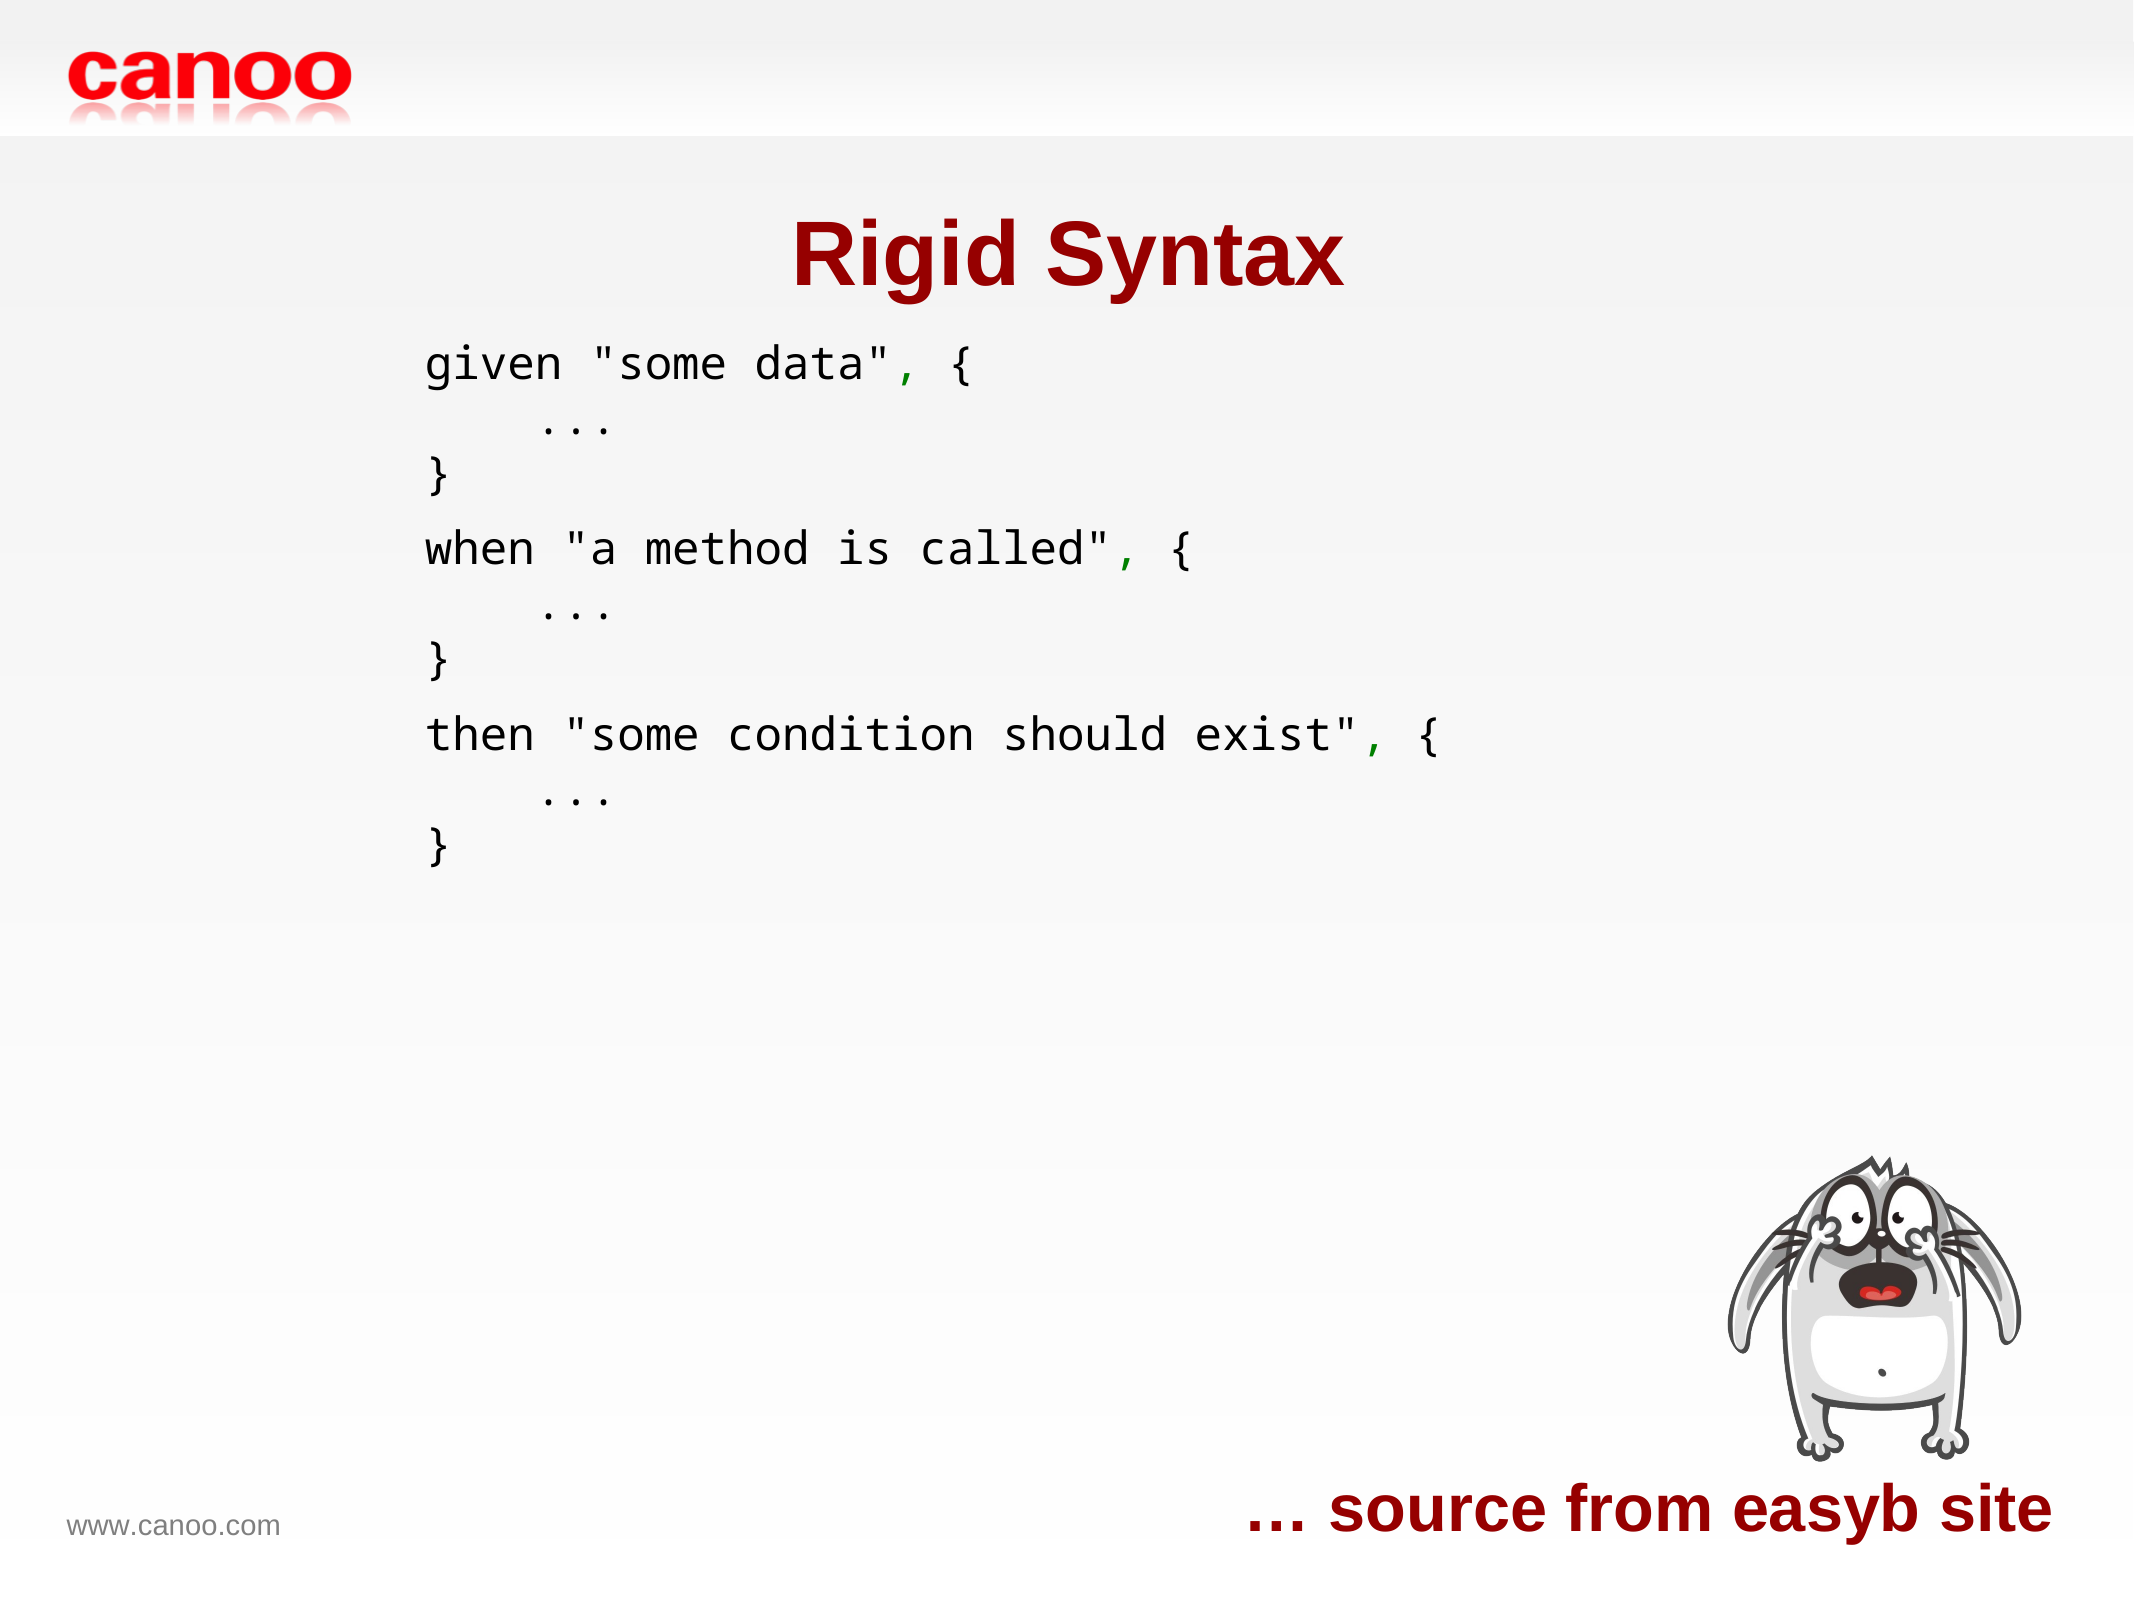

# Rigid Syntax
given "some data", {
 ...
}
when "a method is called", {
 ...
}
then "some condition should exist", {
 ...
}
… source from easyb site